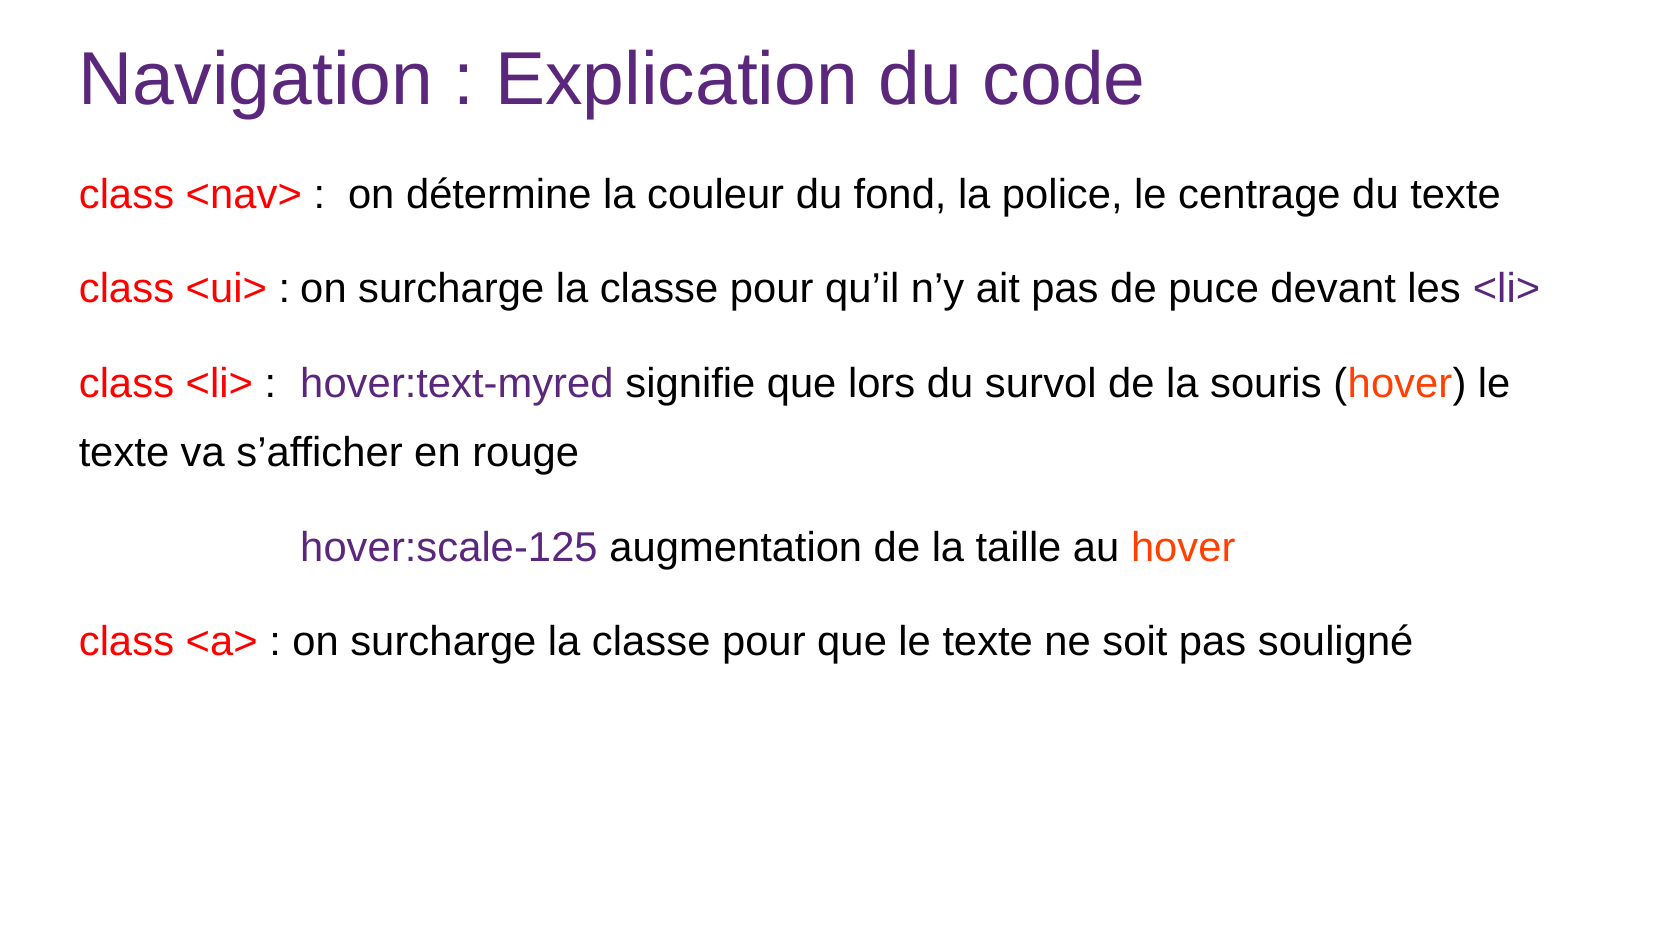

# Navigation : Explication du code
class <nav> : on détermine la couleur du fond, la police, le centrage du texte
class <ui> :	on surcharge la classe pour qu’il n’y ait pas de puce devant les <li>
class <li> :	hover:text-myred signifie que lors du survol de la souris (hover) le texte va s’afficher en rouge
			hover:scale-125 augmentation de la taille au hover
class <a> : on surcharge la classe pour que le texte ne soit pas souligné